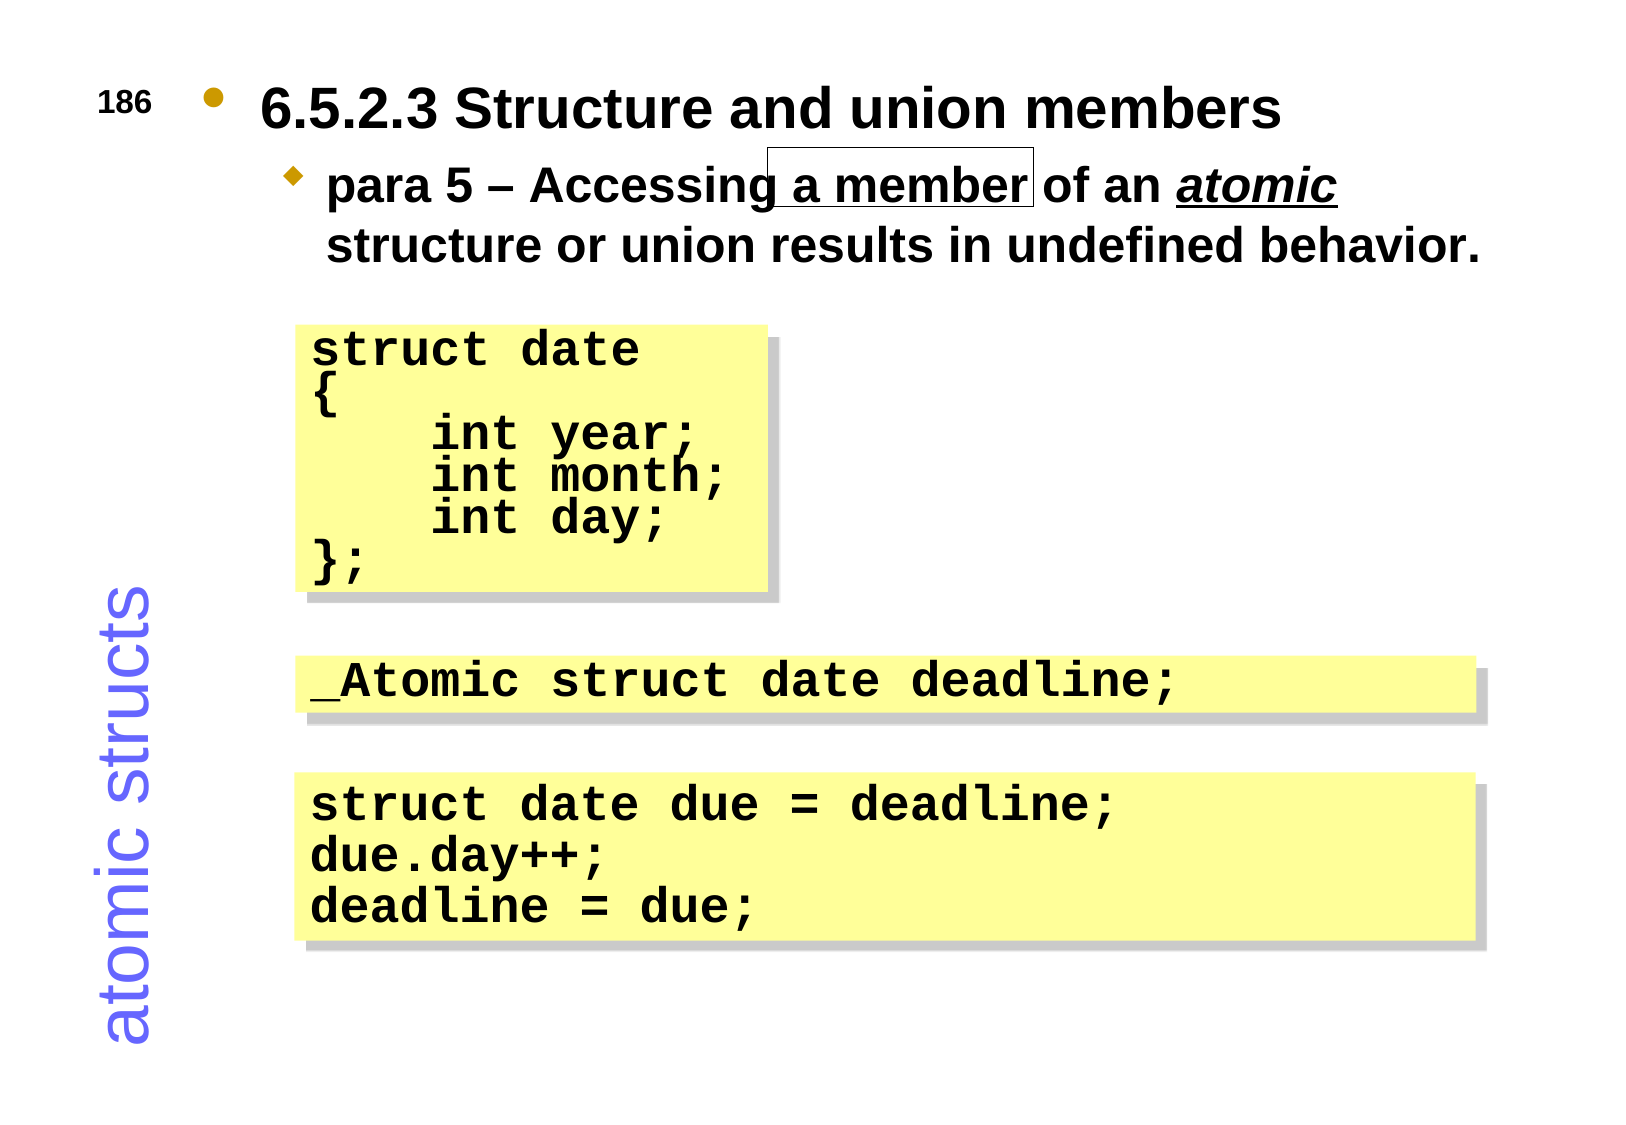

186
6.5.2.3 Structure and union members
para 5 – Accessing a member of an atomic structure or union results in undefined behavior.
struct date
{
 int year;
 int month;
 int day;
};
# atomic structs
_Atomic struct date deadline;
struct date due = deadline;
due.day++;
deadline = due;